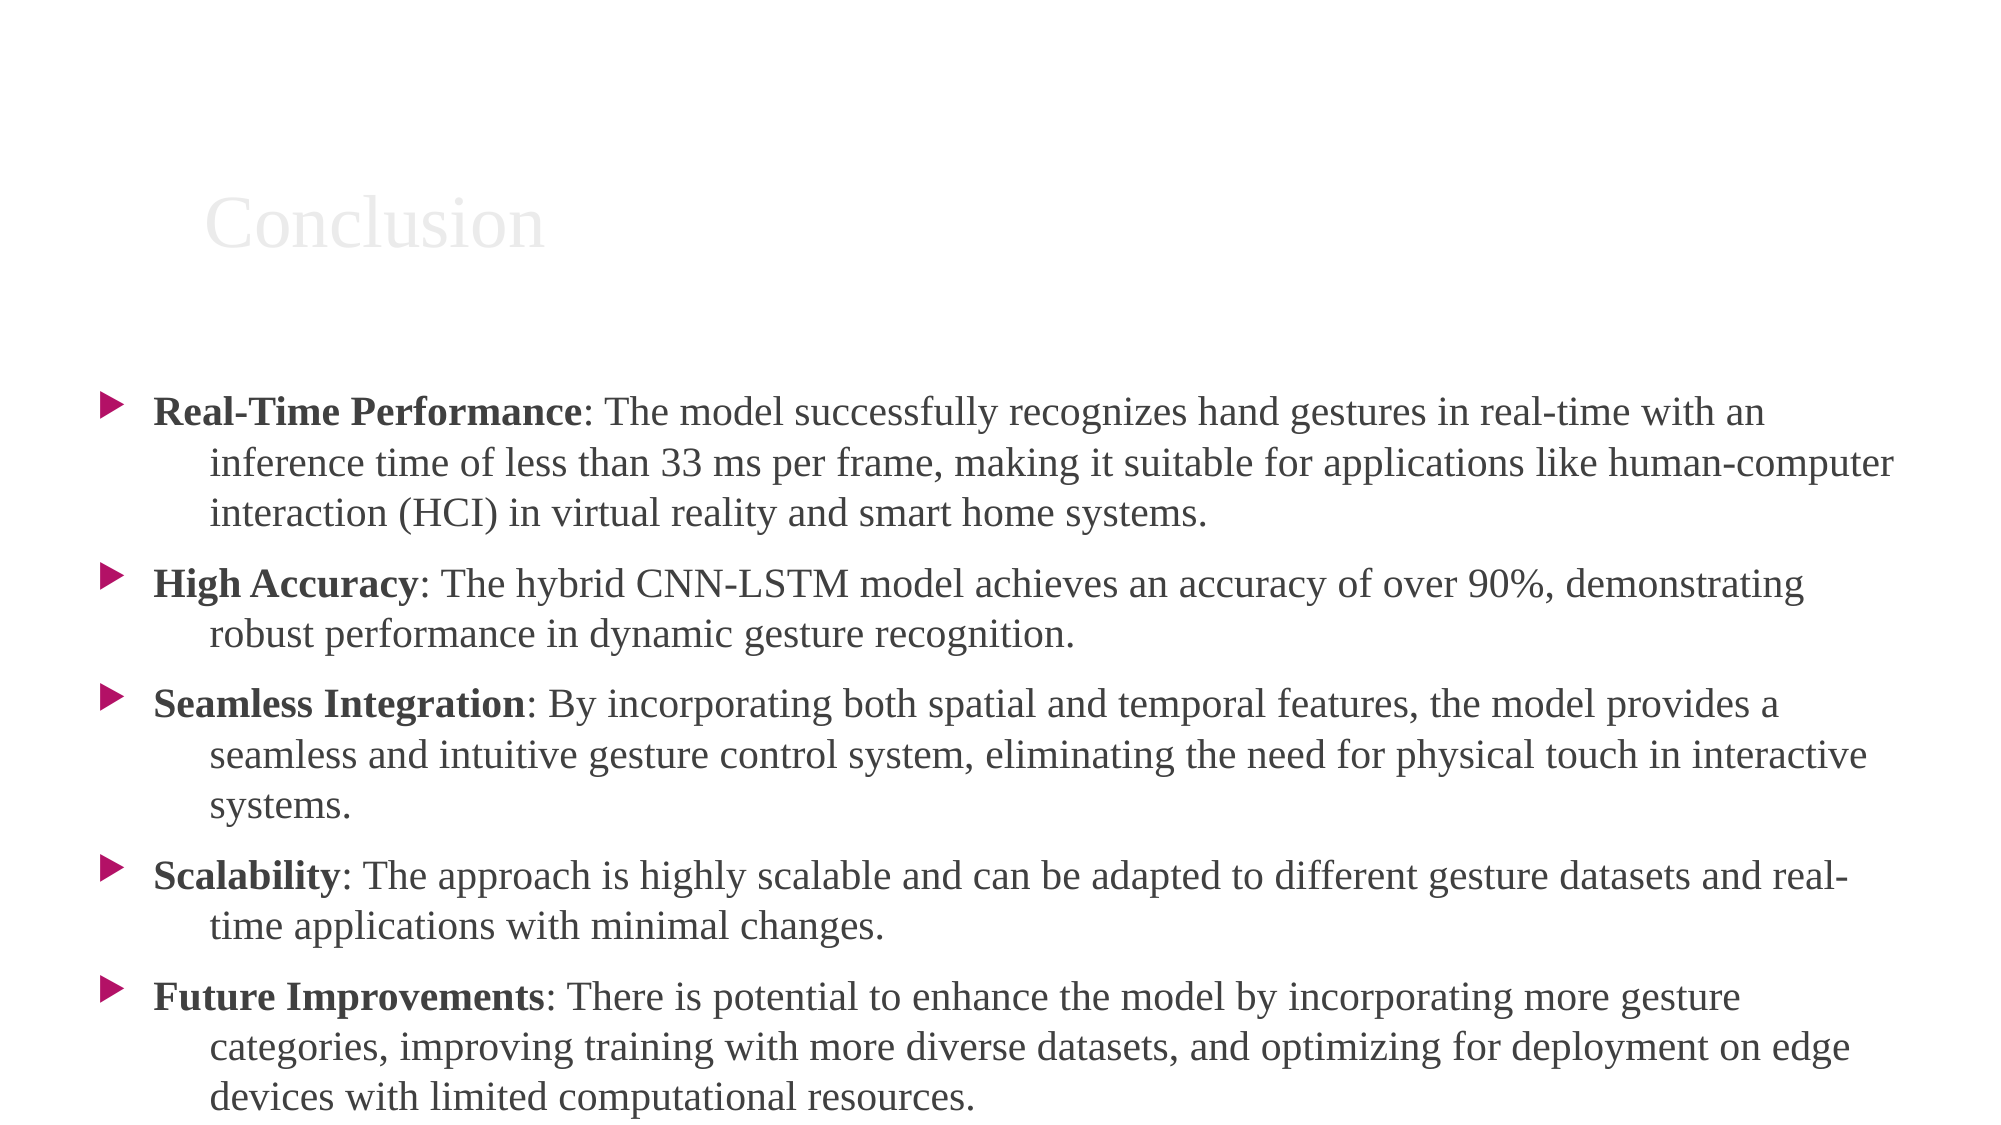

# Conclusion
Real-Time Performance: The model successfully recognizes hand gestures in real-time with an inference time of less than 33 ms per frame, making it suitable for applications like human-computer interaction (HCI) in virtual reality and smart home systems.
High Accuracy: The hybrid CNN-LSTM model achieves an accuracy of over 90%, demonstrating robust performance in dynamic gesture recognition.
Seamless Integration: By incorporating both spatial and temporal features, the model provides a seamless and intuitive gesture control system, eliminating the need for physical touch in interactive systems.
Scalability: The approach is highly scalable and can be adapted to different gesture datasets and real-time applications with minimal changes.
Future Improvements: There is potential to enhance the model by incorporating more gesture categories, improving training with more diverse datasets, and optimizing for deployment on edge devices with limited computational resources.